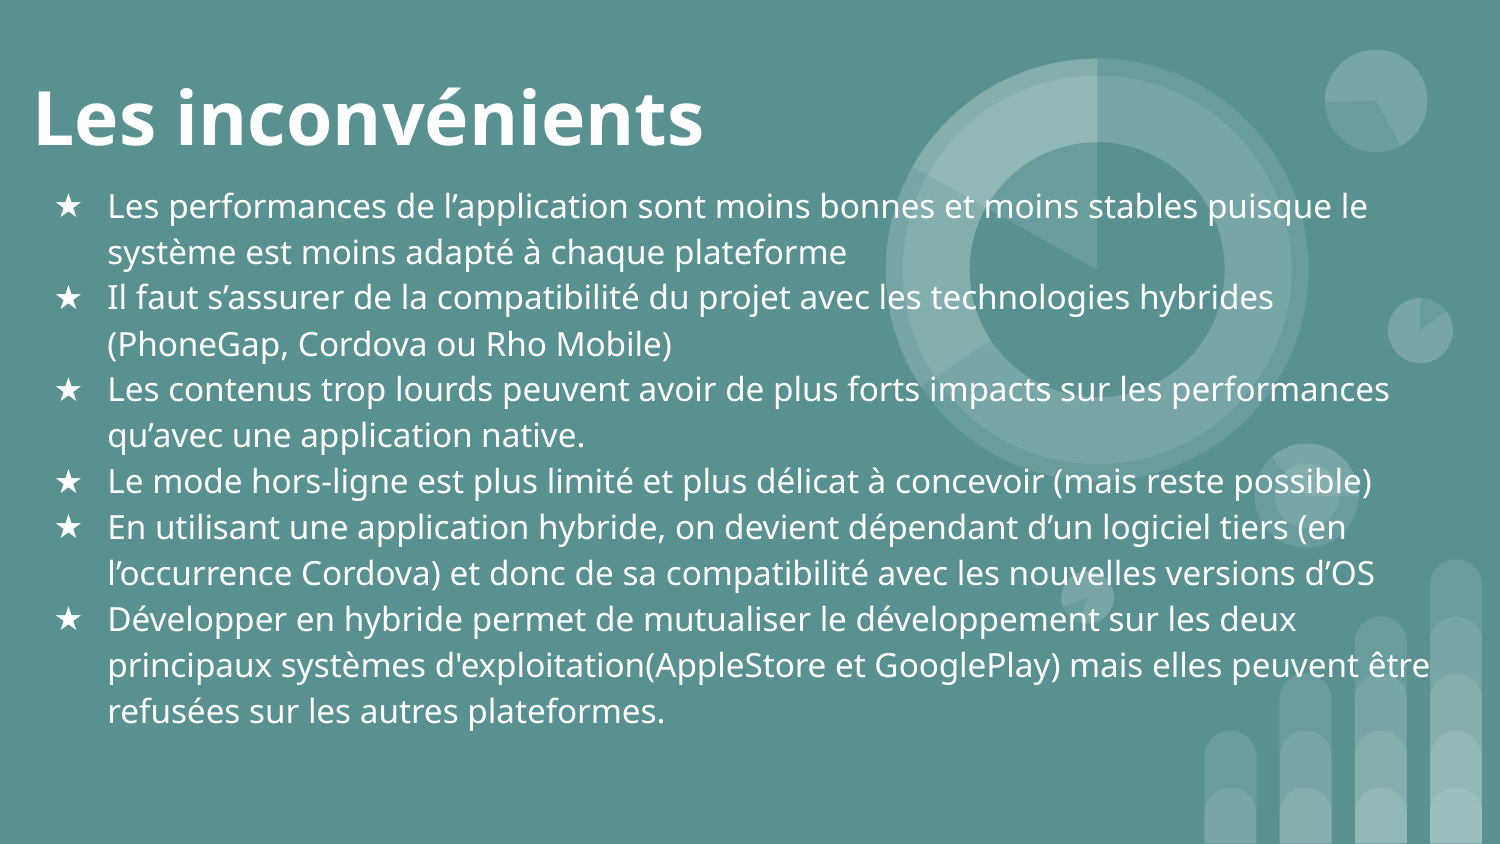

# Les inconvénients
Les performances de l’application sont moins bonnes et moins stables puisque le système est moins adapté à chaque plateforme
Il faut s’assurer de la compatibilité du projet avec les technologies hybrides (PhoneGap, Cordova ou Rho Mobile)
Les contenus trop lourds peuvent avoir de plus forts impacts sur les performances qu’avec une application native.
Le mode hors-ligne est plus limité et plus délicat à concevoir (mais reste possible)
En utilisant une application hybride, on devient dépendant d’un logiciel tiers (en l’occurrence Cordova) et donc de sa compatibilité avec les nouvelles versions d’OS
Développer en hybride permet de mutualiser le développement sur les deux principaux systèmes d'exploitation(AppleStore et GooglePlay) mais elles peuvent être refusées sur les autres plateformes.